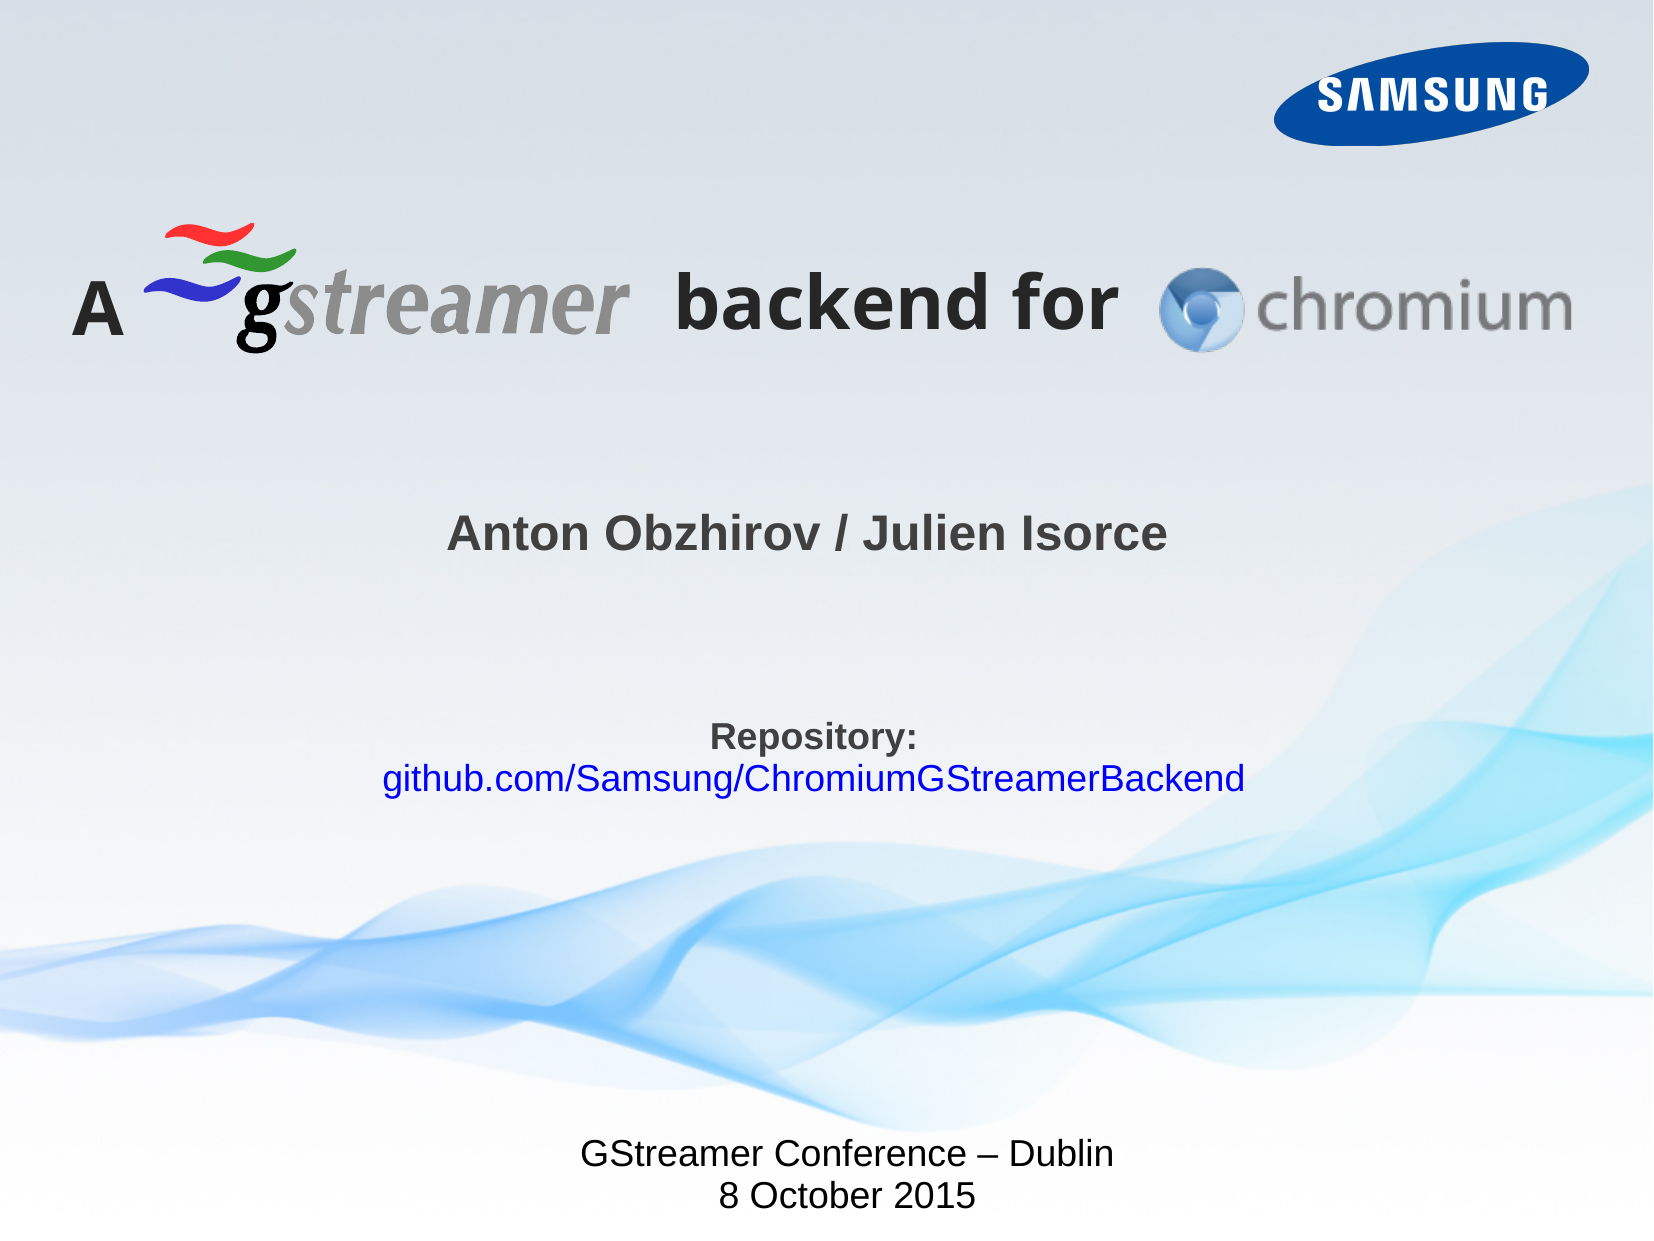

A
# backend for
Anton Obzhirov / Julien Isorce
Repository:
github.com/Samsung/ChromiumGStreamerBackend
GStreamer Conference – Dublin
8 October 2015